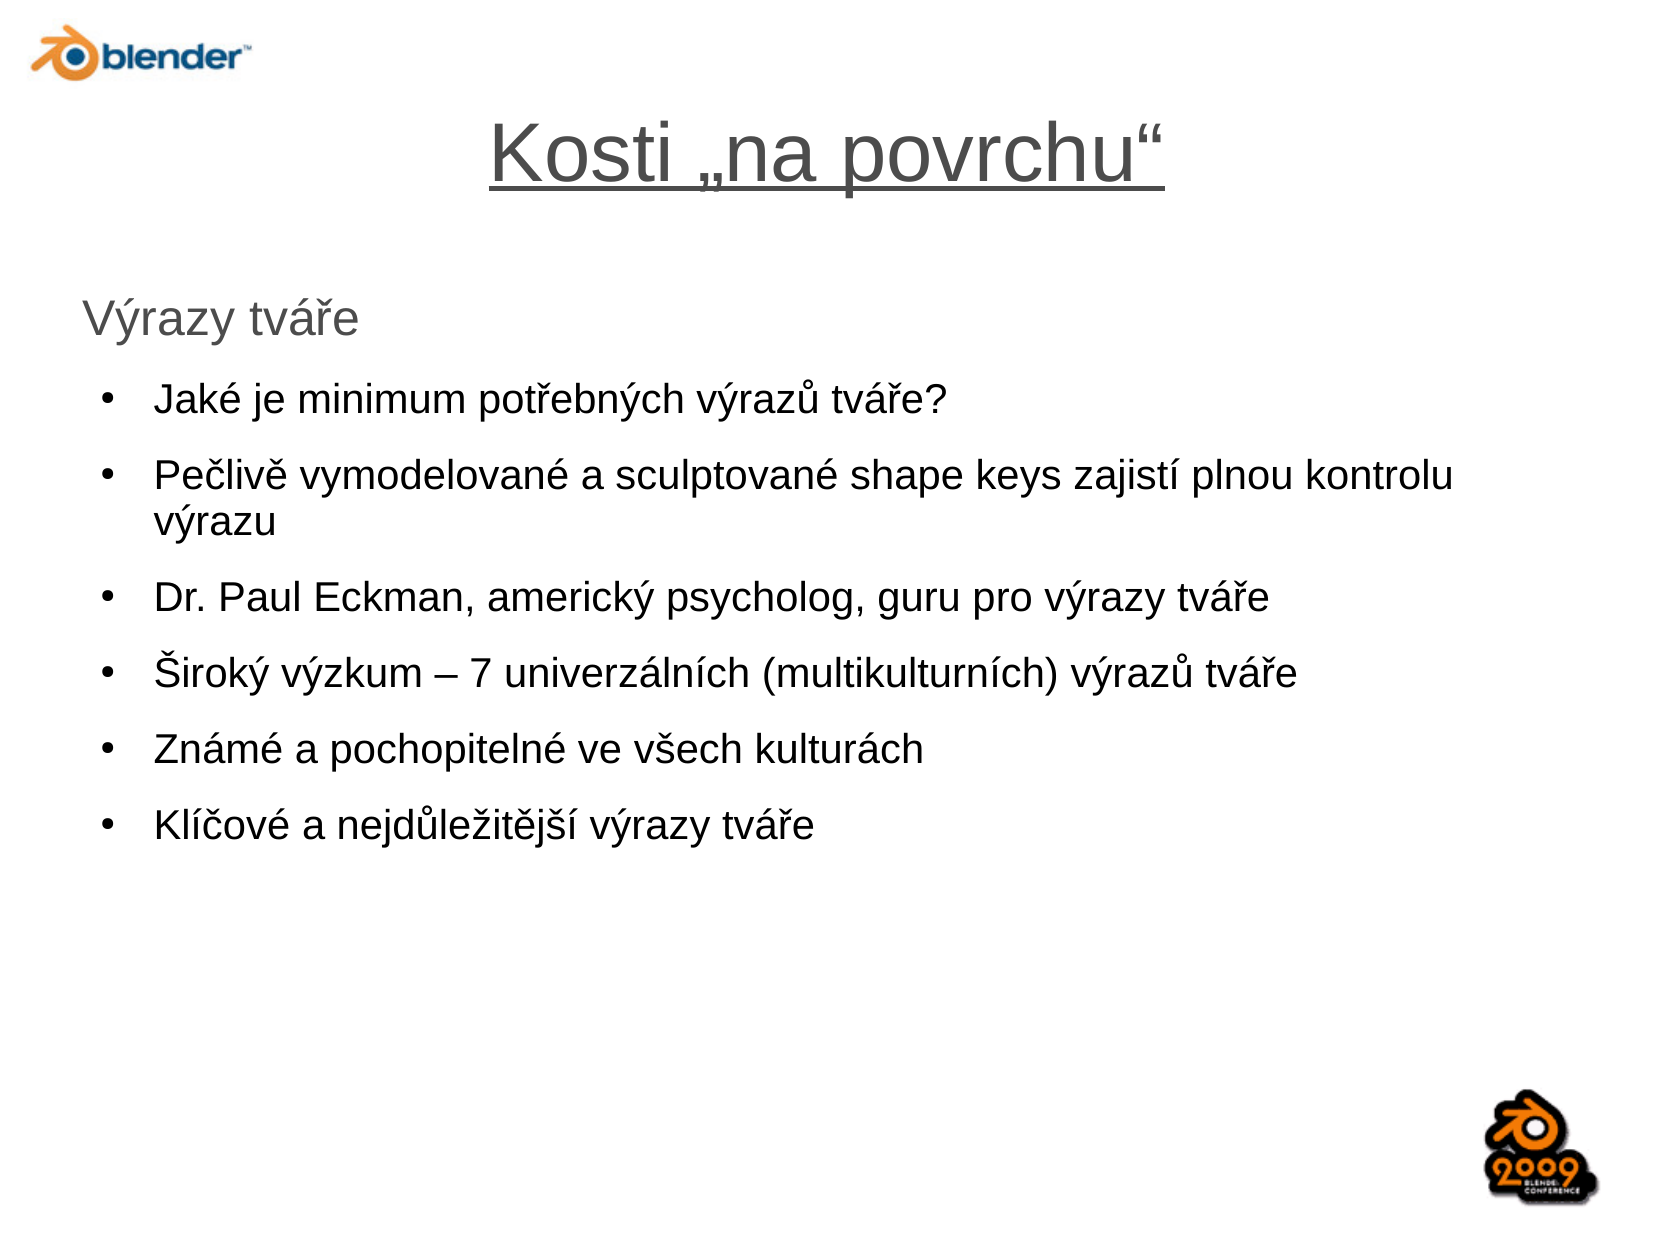

# Kosti „na povrchu“
Výrazy tváře
Jaké je minimum potřebných výrazů tváře?
Pečlivě vymodelované a sculptované shape keys zajistí plnou kontrolu výrazu
Dr. Paul Eckman, americký psycholog, guru pro výrazy tváře
Široký výzkum – 7 univerzálních (multikulturních) výrazů tváře
Známé a pochopitelné ve všech kulturách
Klíčové a nejdůležitější výrazy tváře